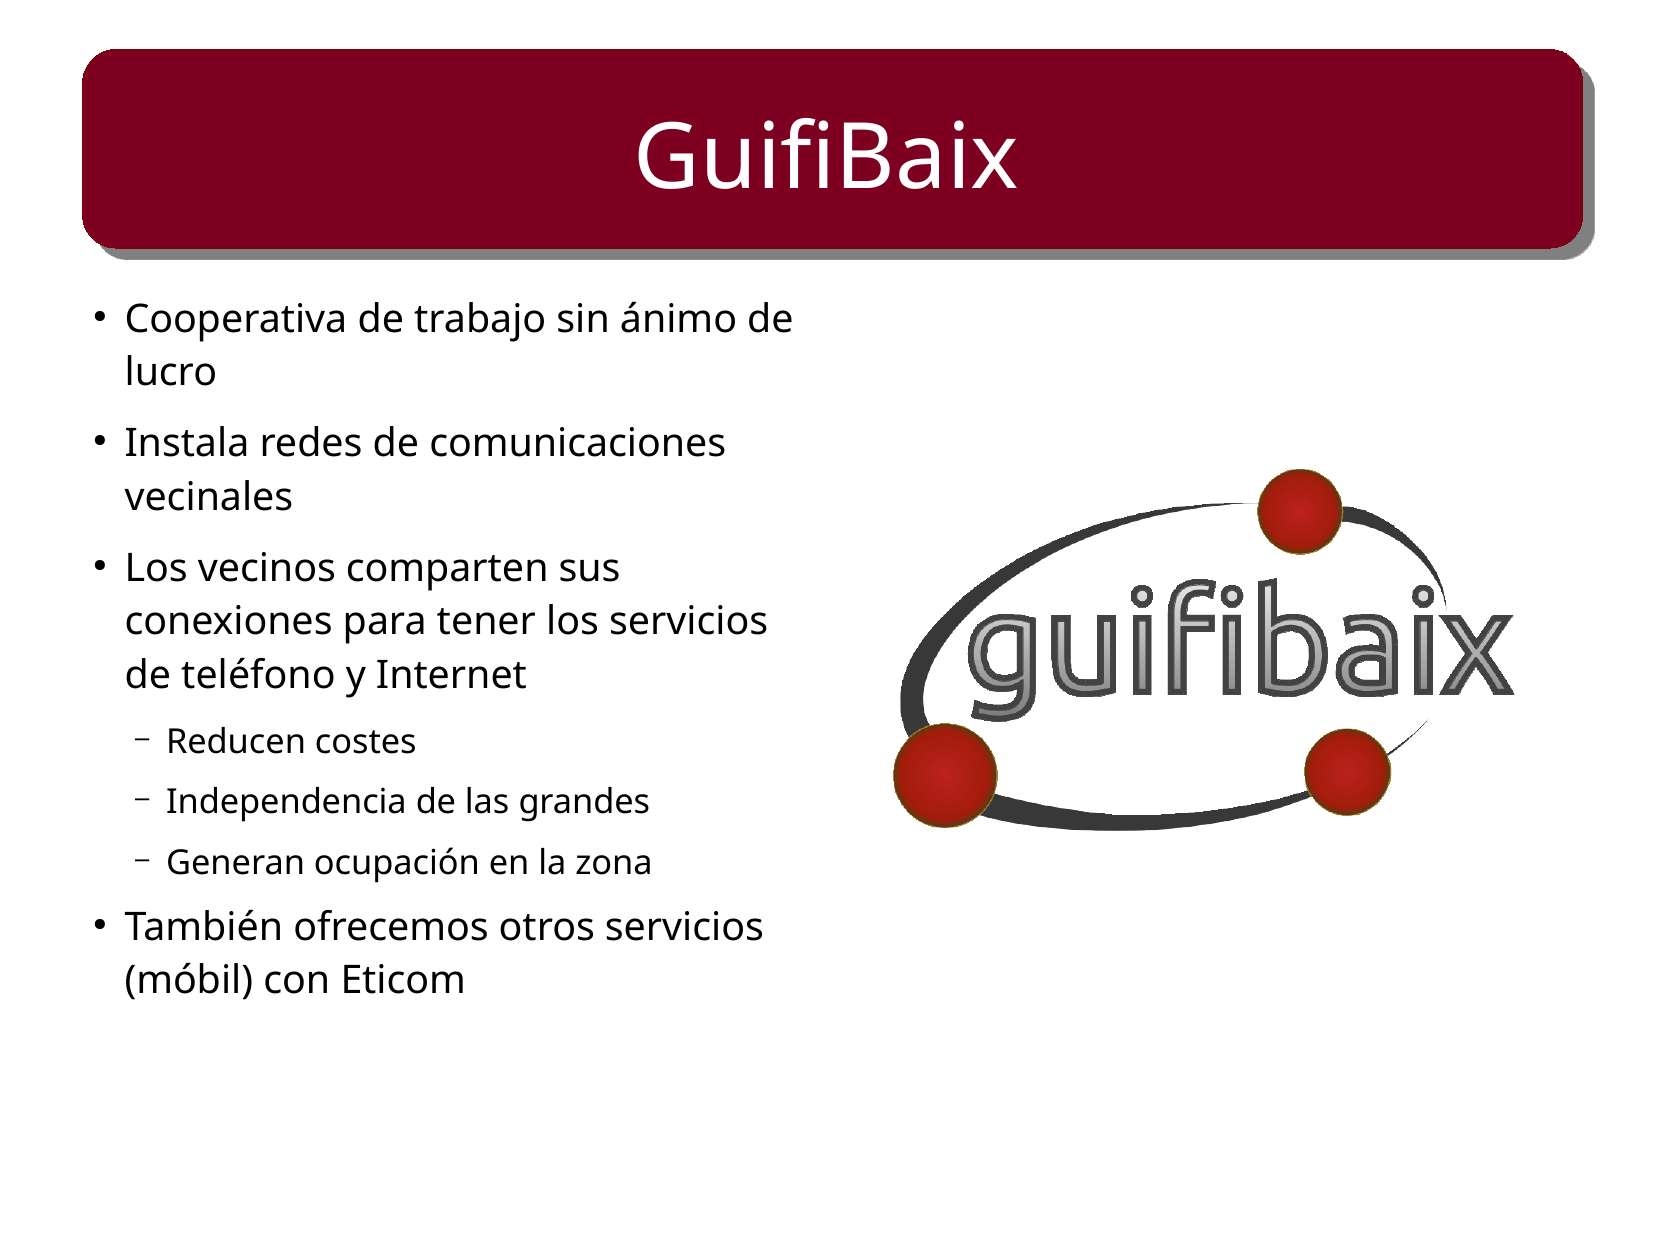

# GuifiBaix
Cooperativa de trabajo sin ánimo de lucro
Instala redes de comunicaciones vecinales
Los vecinos comparten sus conexiones para tener los servicios de teléfono y Internet
Reducen costes
Independencia de las grandes
Generan ocupación en la zona
También ofrecemos otros servicios (móbil) con Eticom